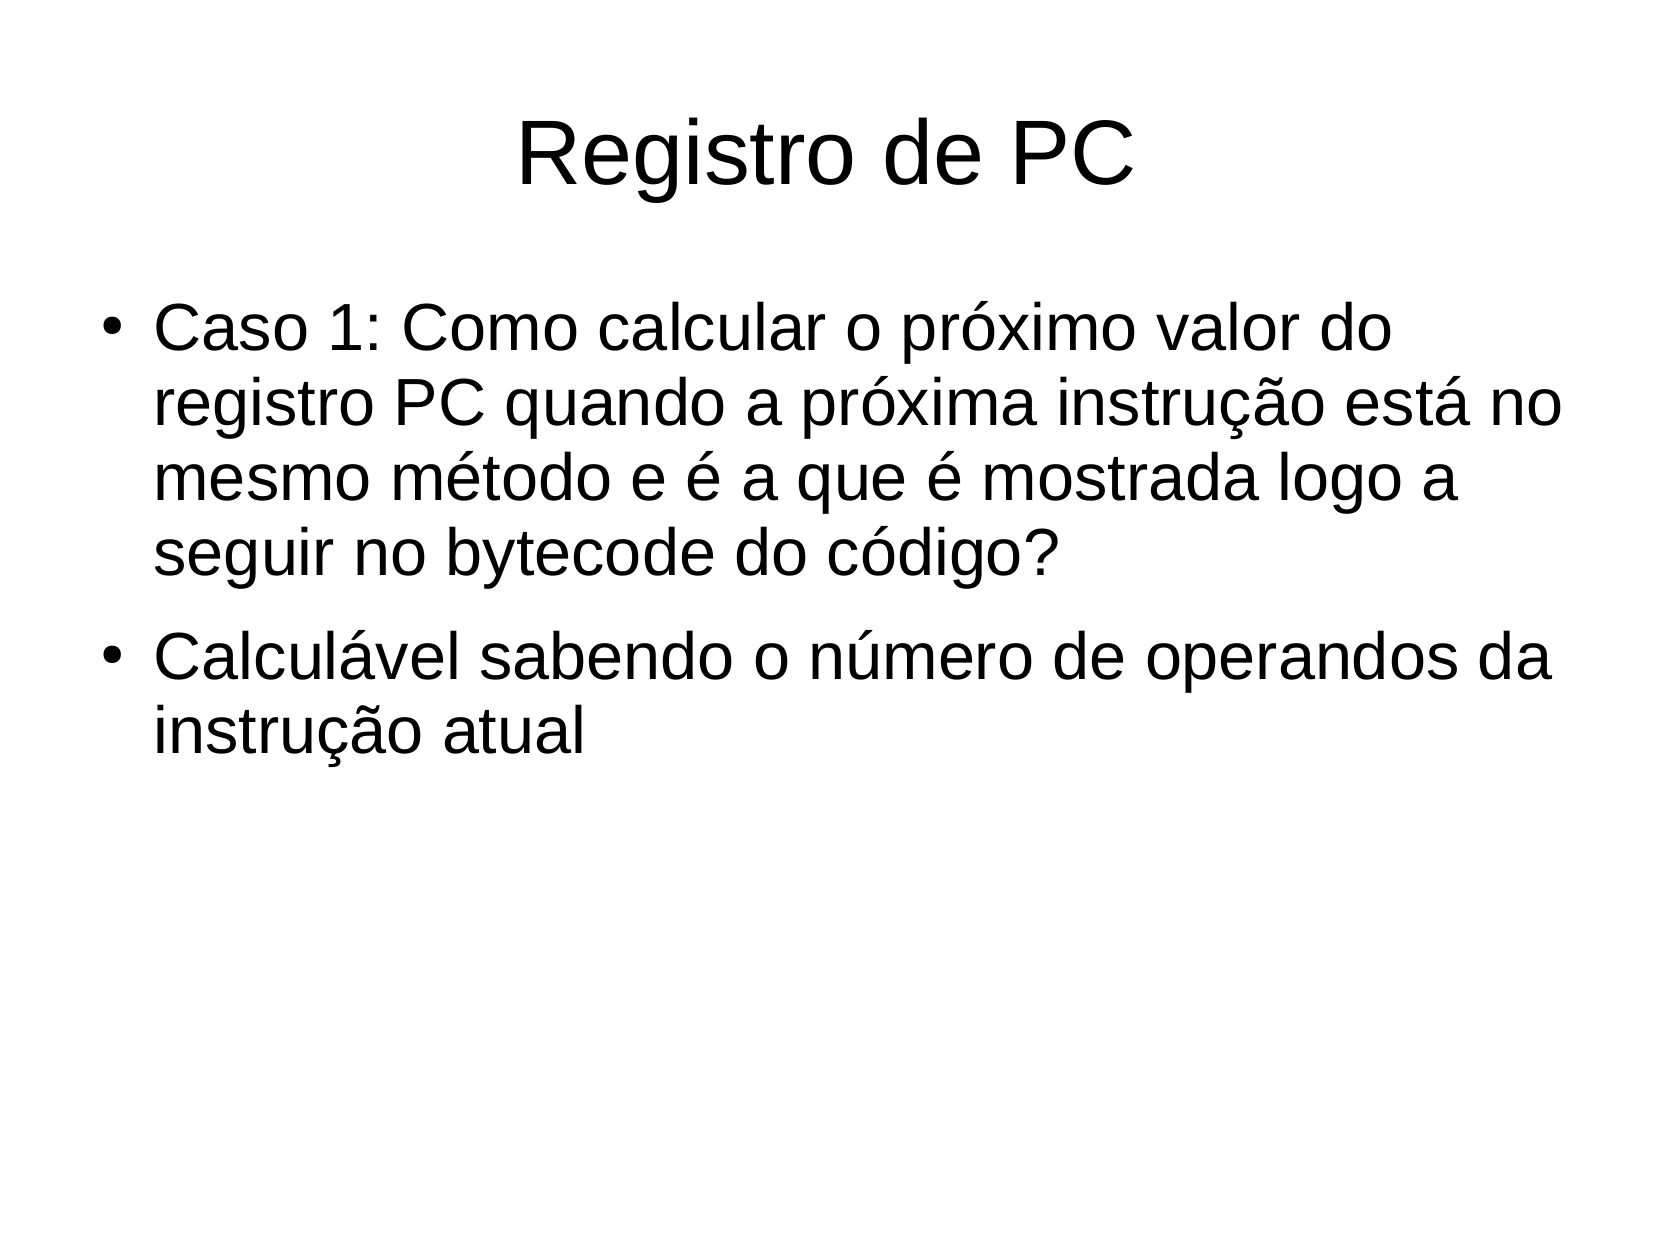

# Registro de PC
Caso 1: Como calcular o próximo valor do registro PC quando a próxima instrução está no mesmo método e é a que é mostrada logo a seguir no bytecode do código?
Calculável sabendo o número de operandos da instrução atual